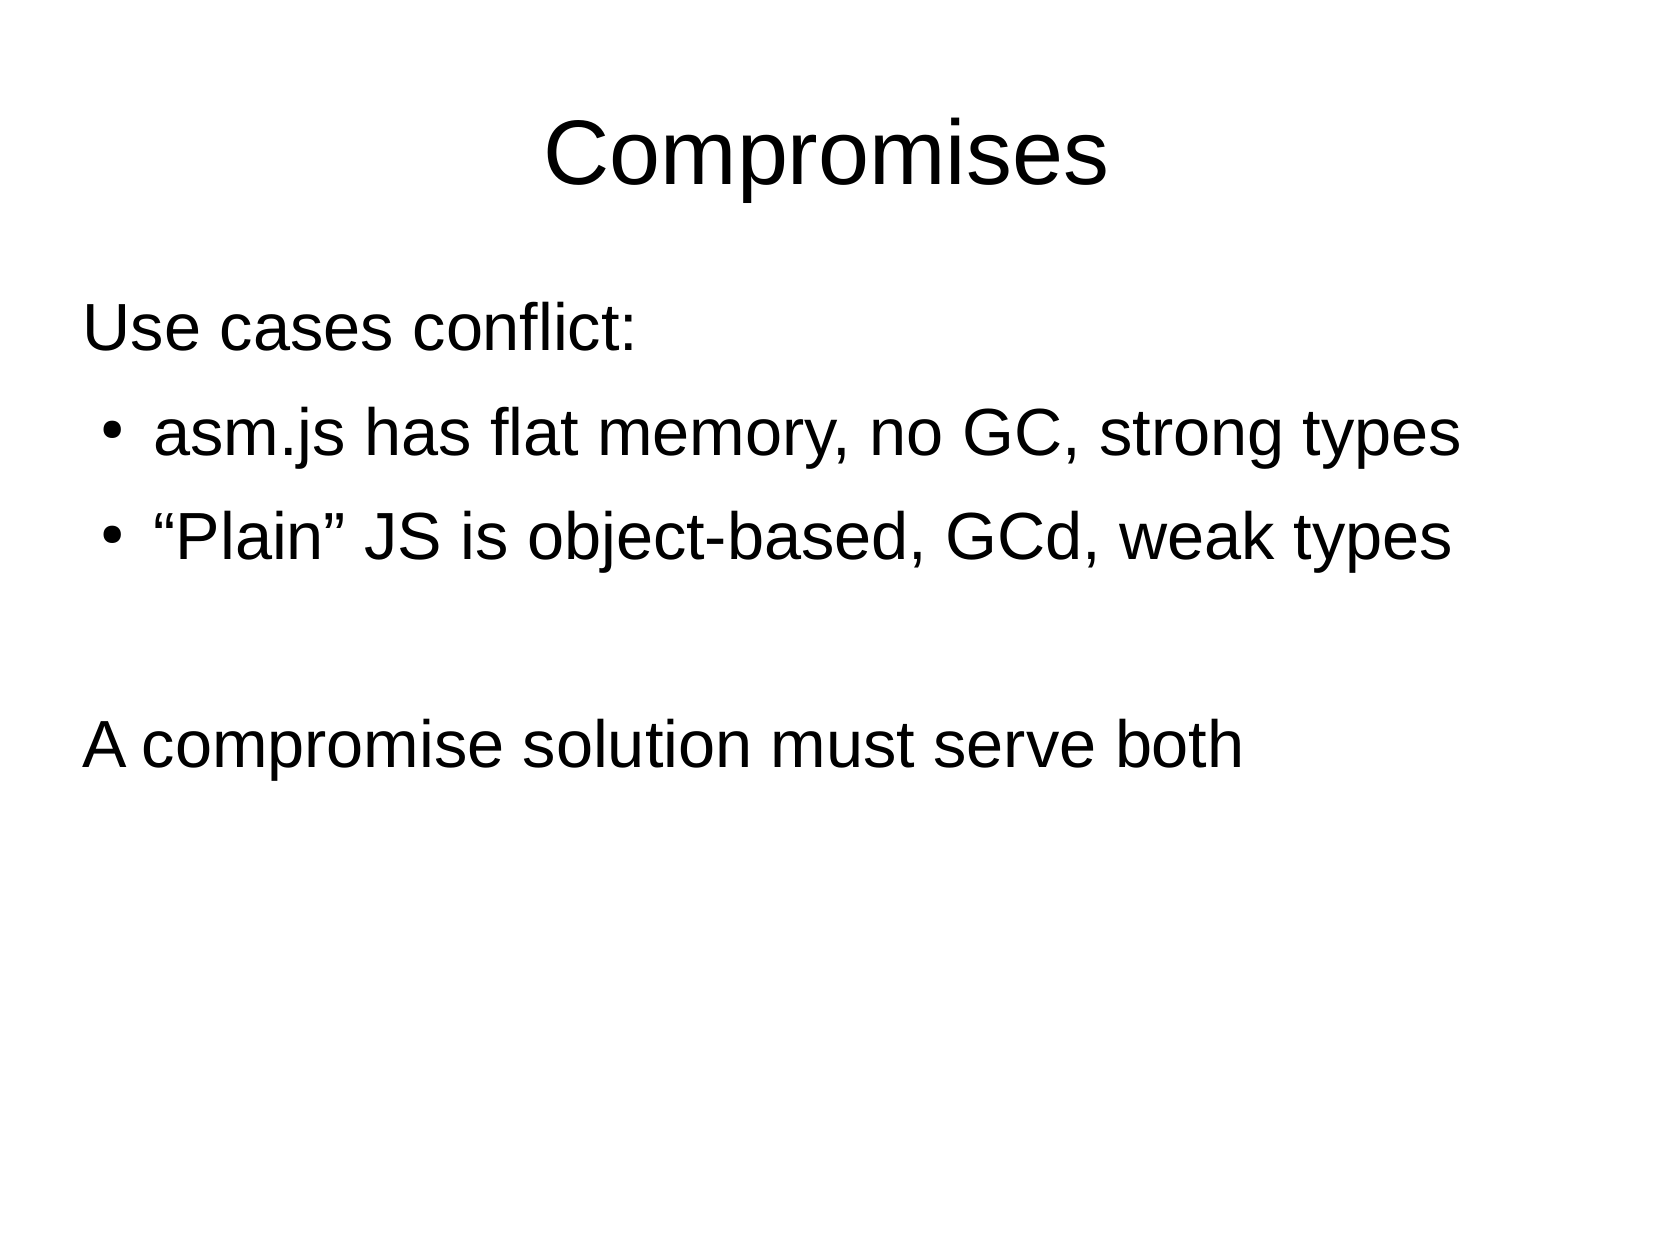

# Compromises
Use cases conflict:
asm.js has flat memory, no GC, strong types
“Plain” JS is object-based, GCd, weak types
A compromise solution must serve both